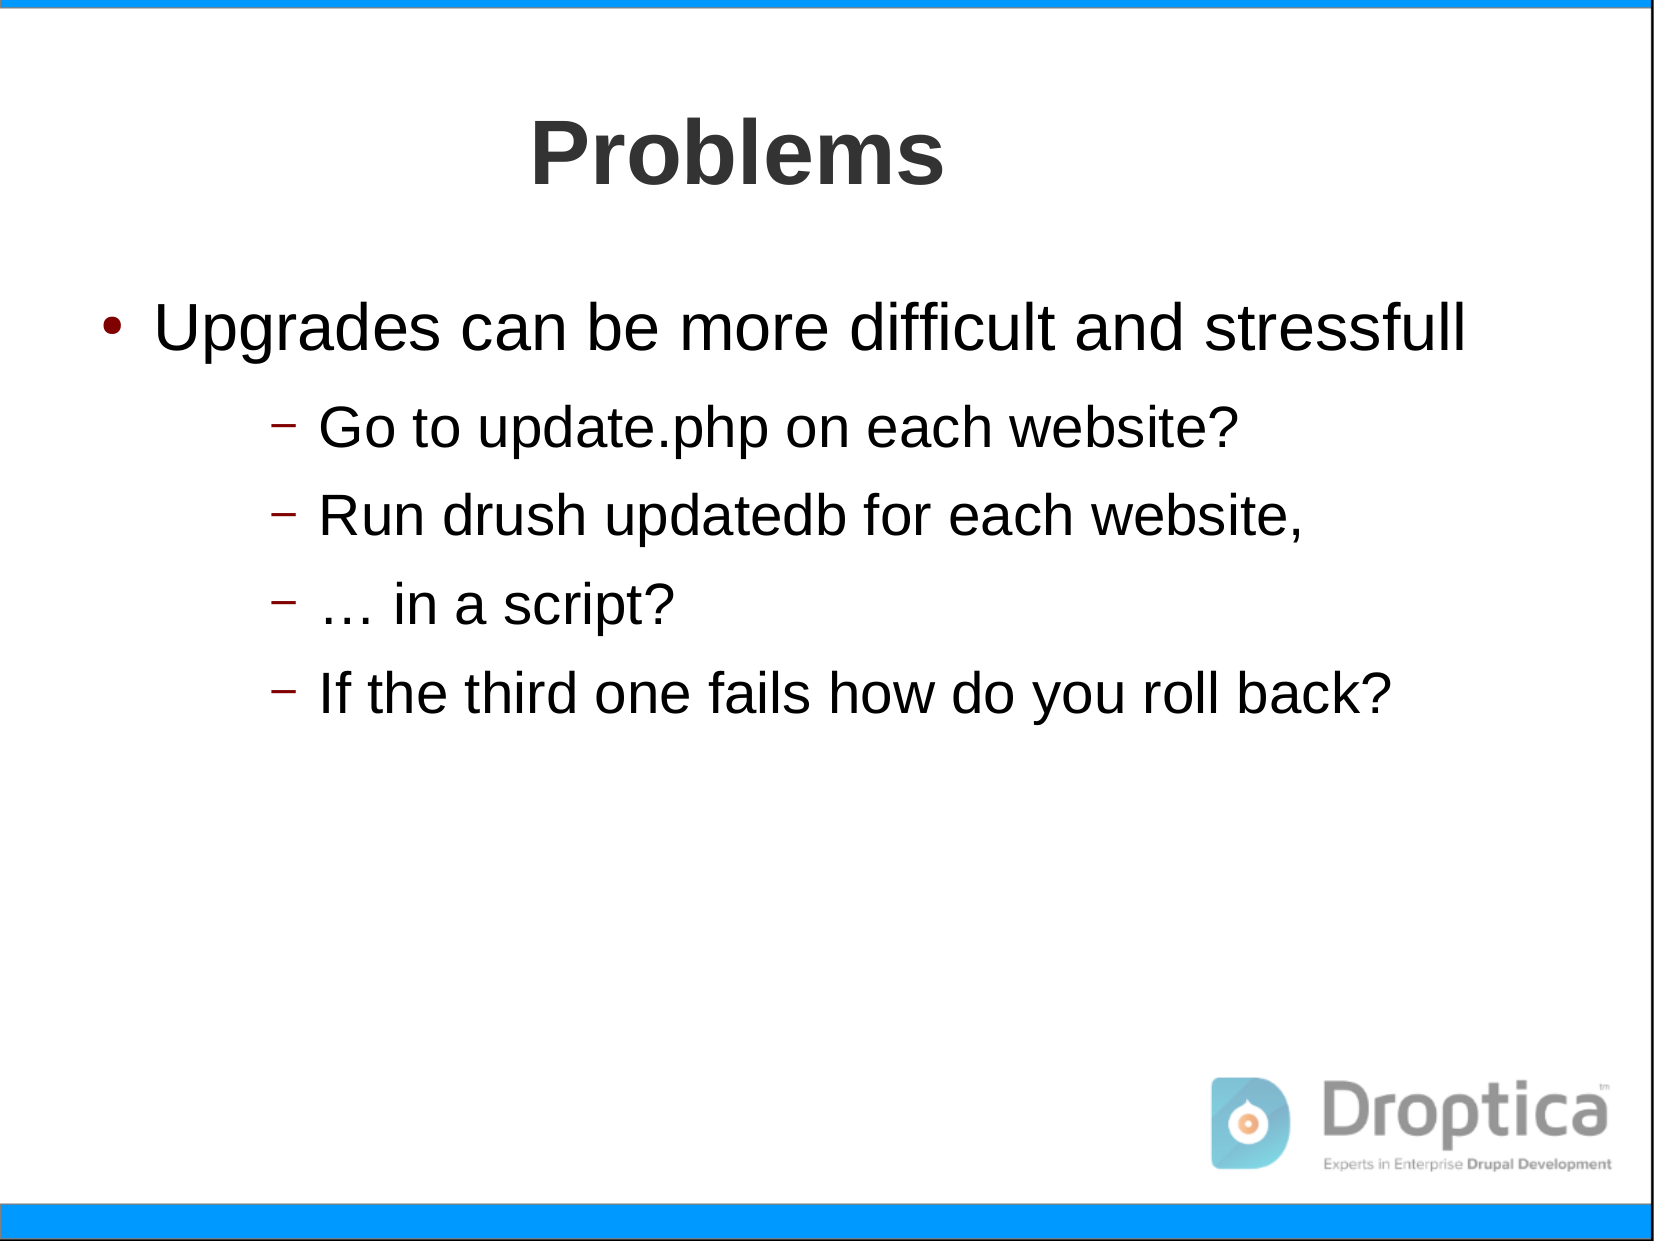

# Problems
Upgrades can be more difficult and stressfull
Go to update.php on each website?
Run drush updatedb for each website,
… in a script?
If the third one fails how do you roll back?